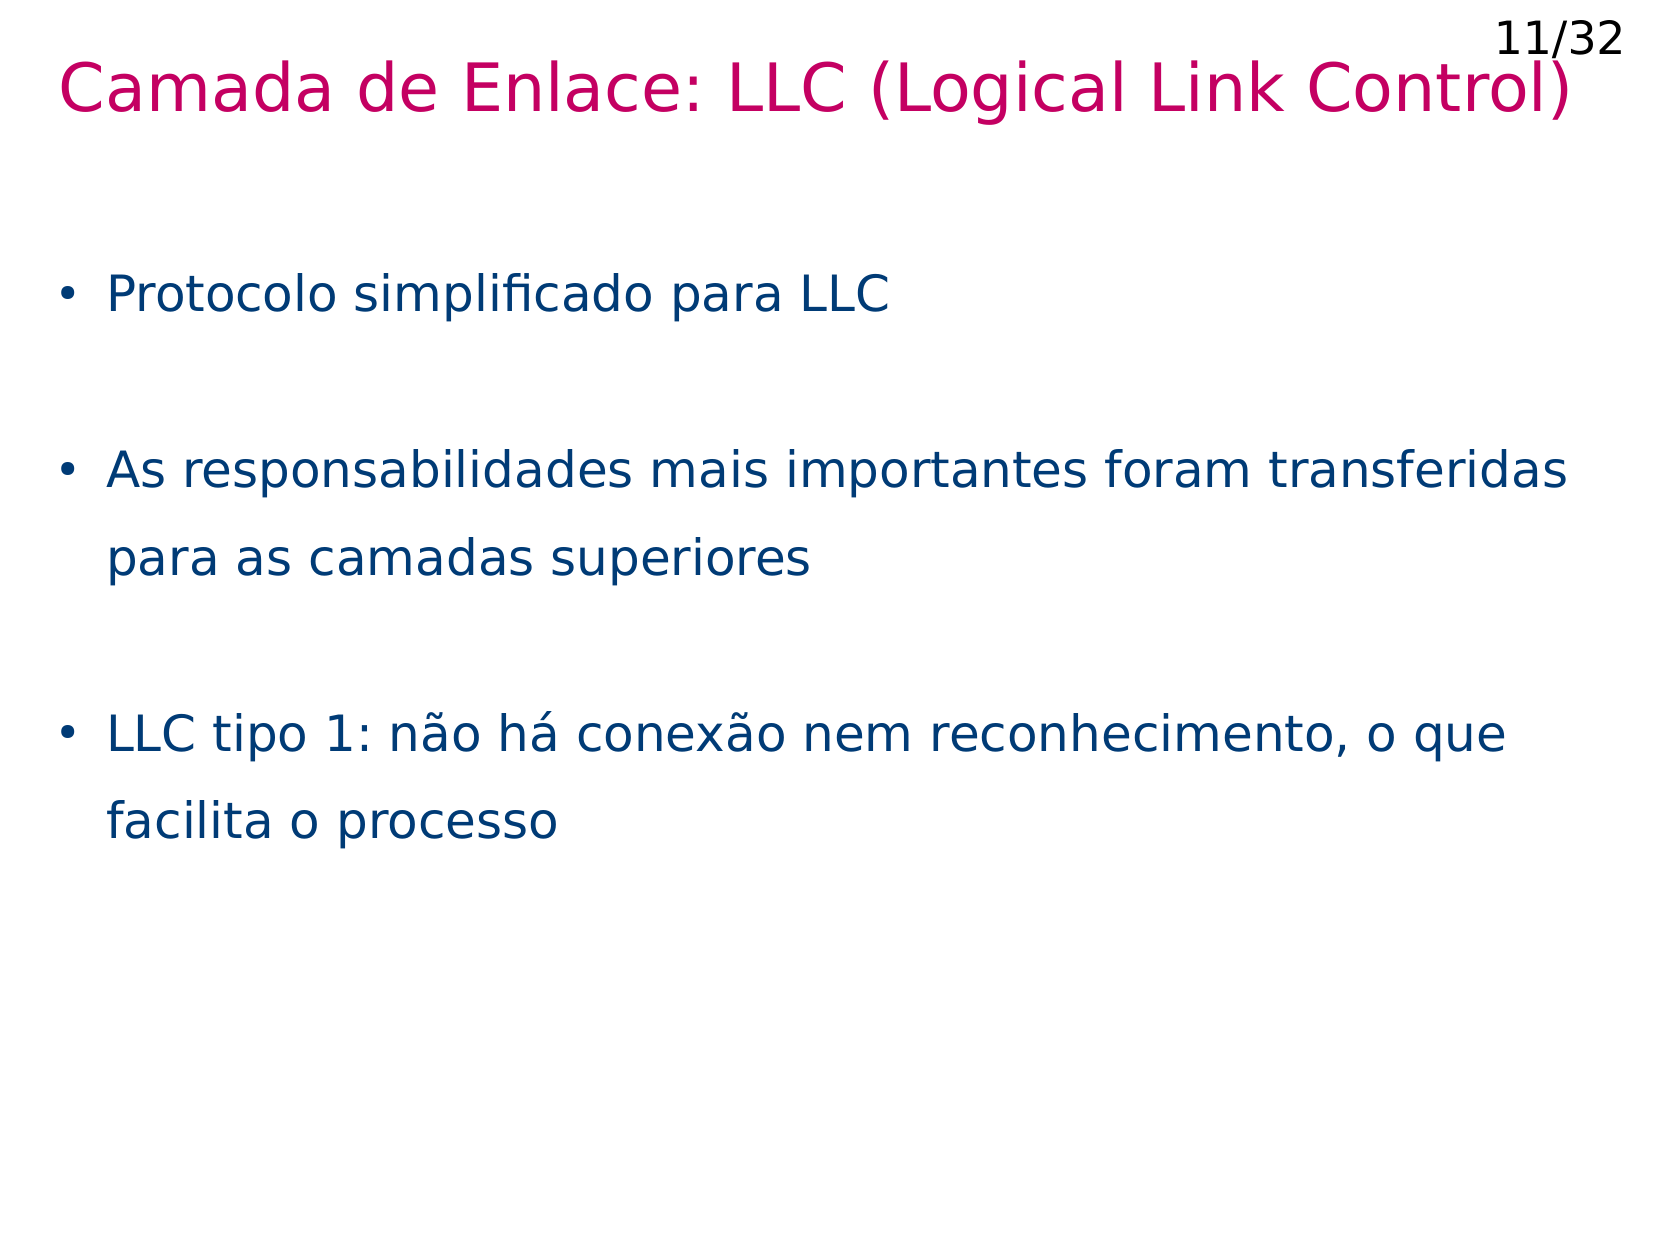

11
# Camada de Enlace: LLC (Logical Link Control)
Protocolo simplificado para LLC
As responsabilidades mais importantes foram transferidas para as camadas superiores
LLC tipo 1: não há conexão nem reconhecimento, o que facilita o processo